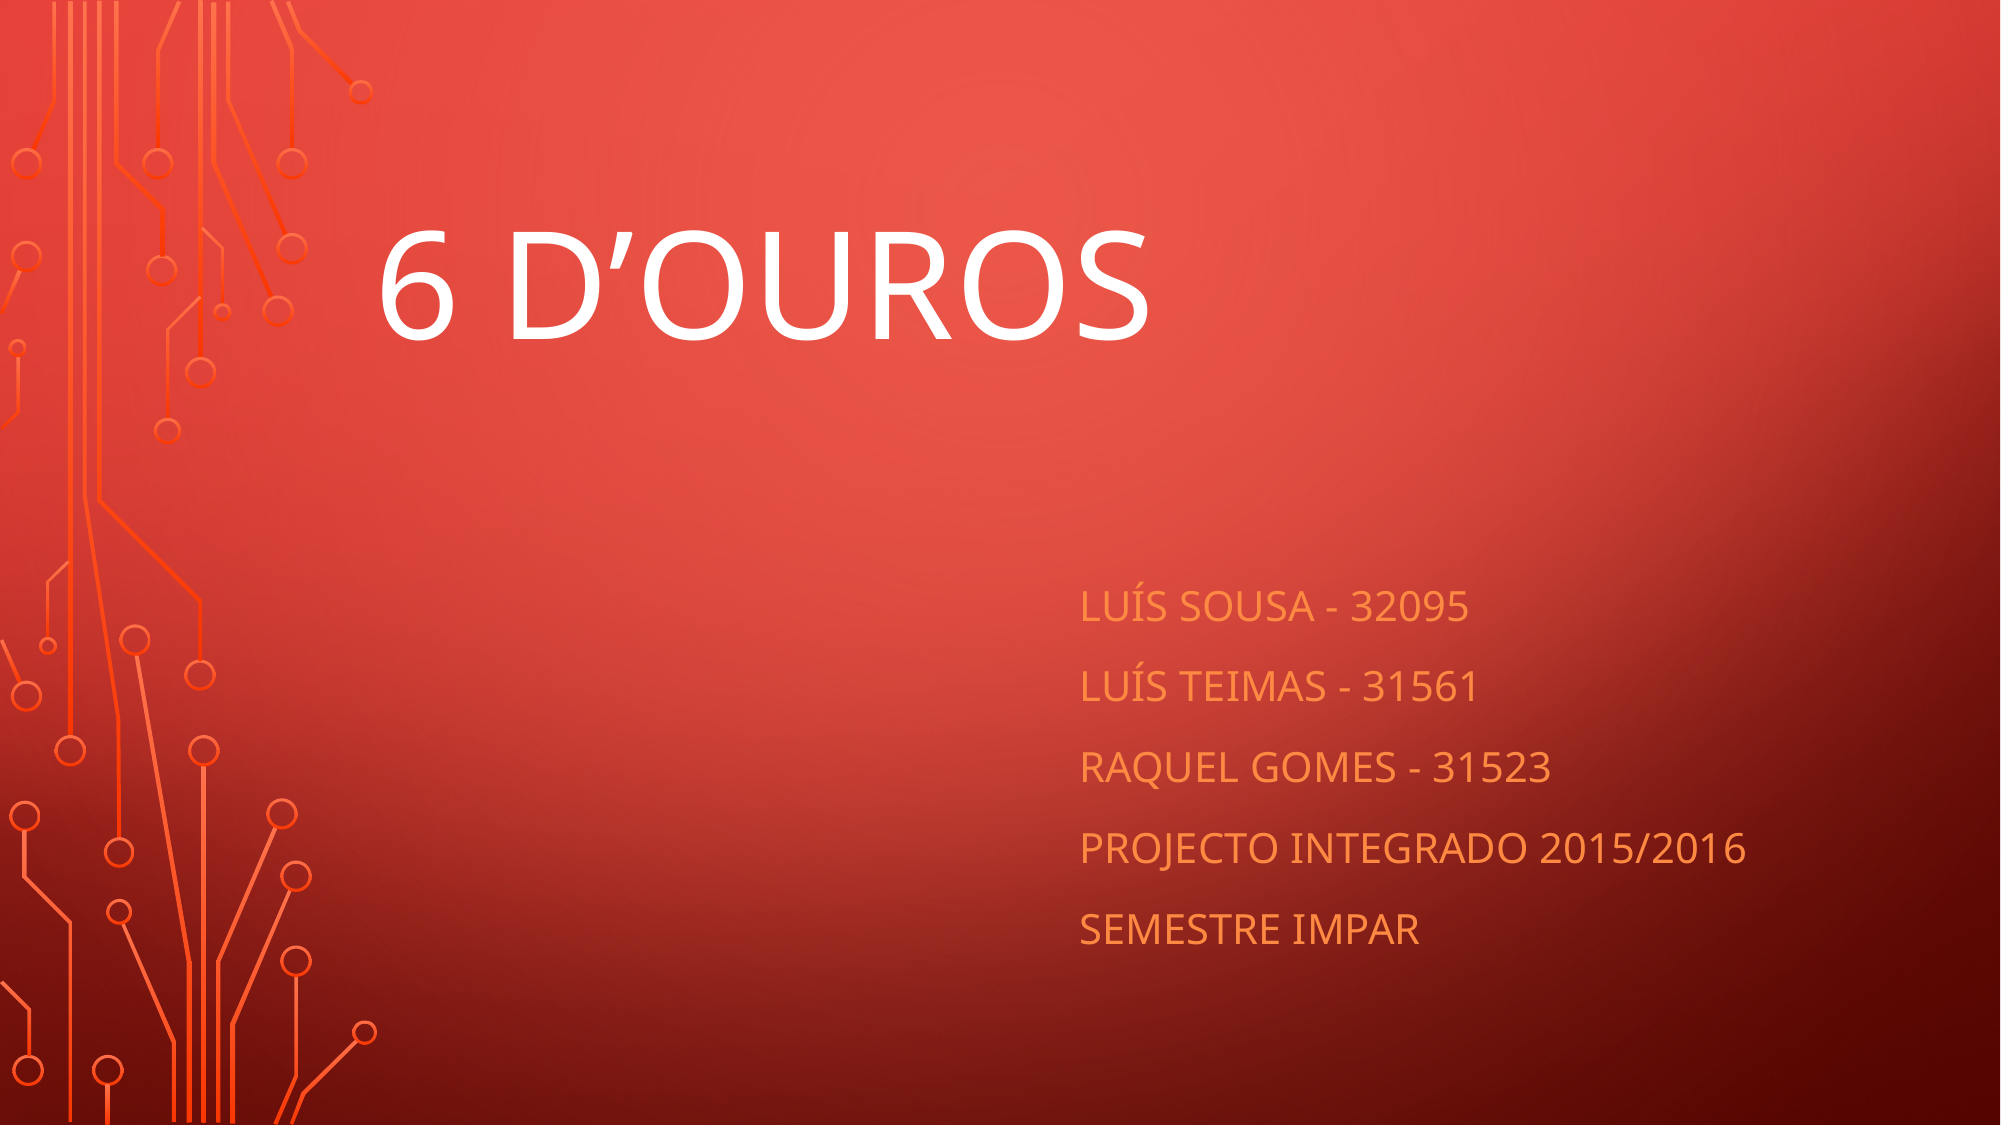

# 6 D’OUROS
Luís Sousa - 32095
Luís teimas - 31561
Raquel gomes - 31523
Projecto integrado 2015/2016
Semestre impar